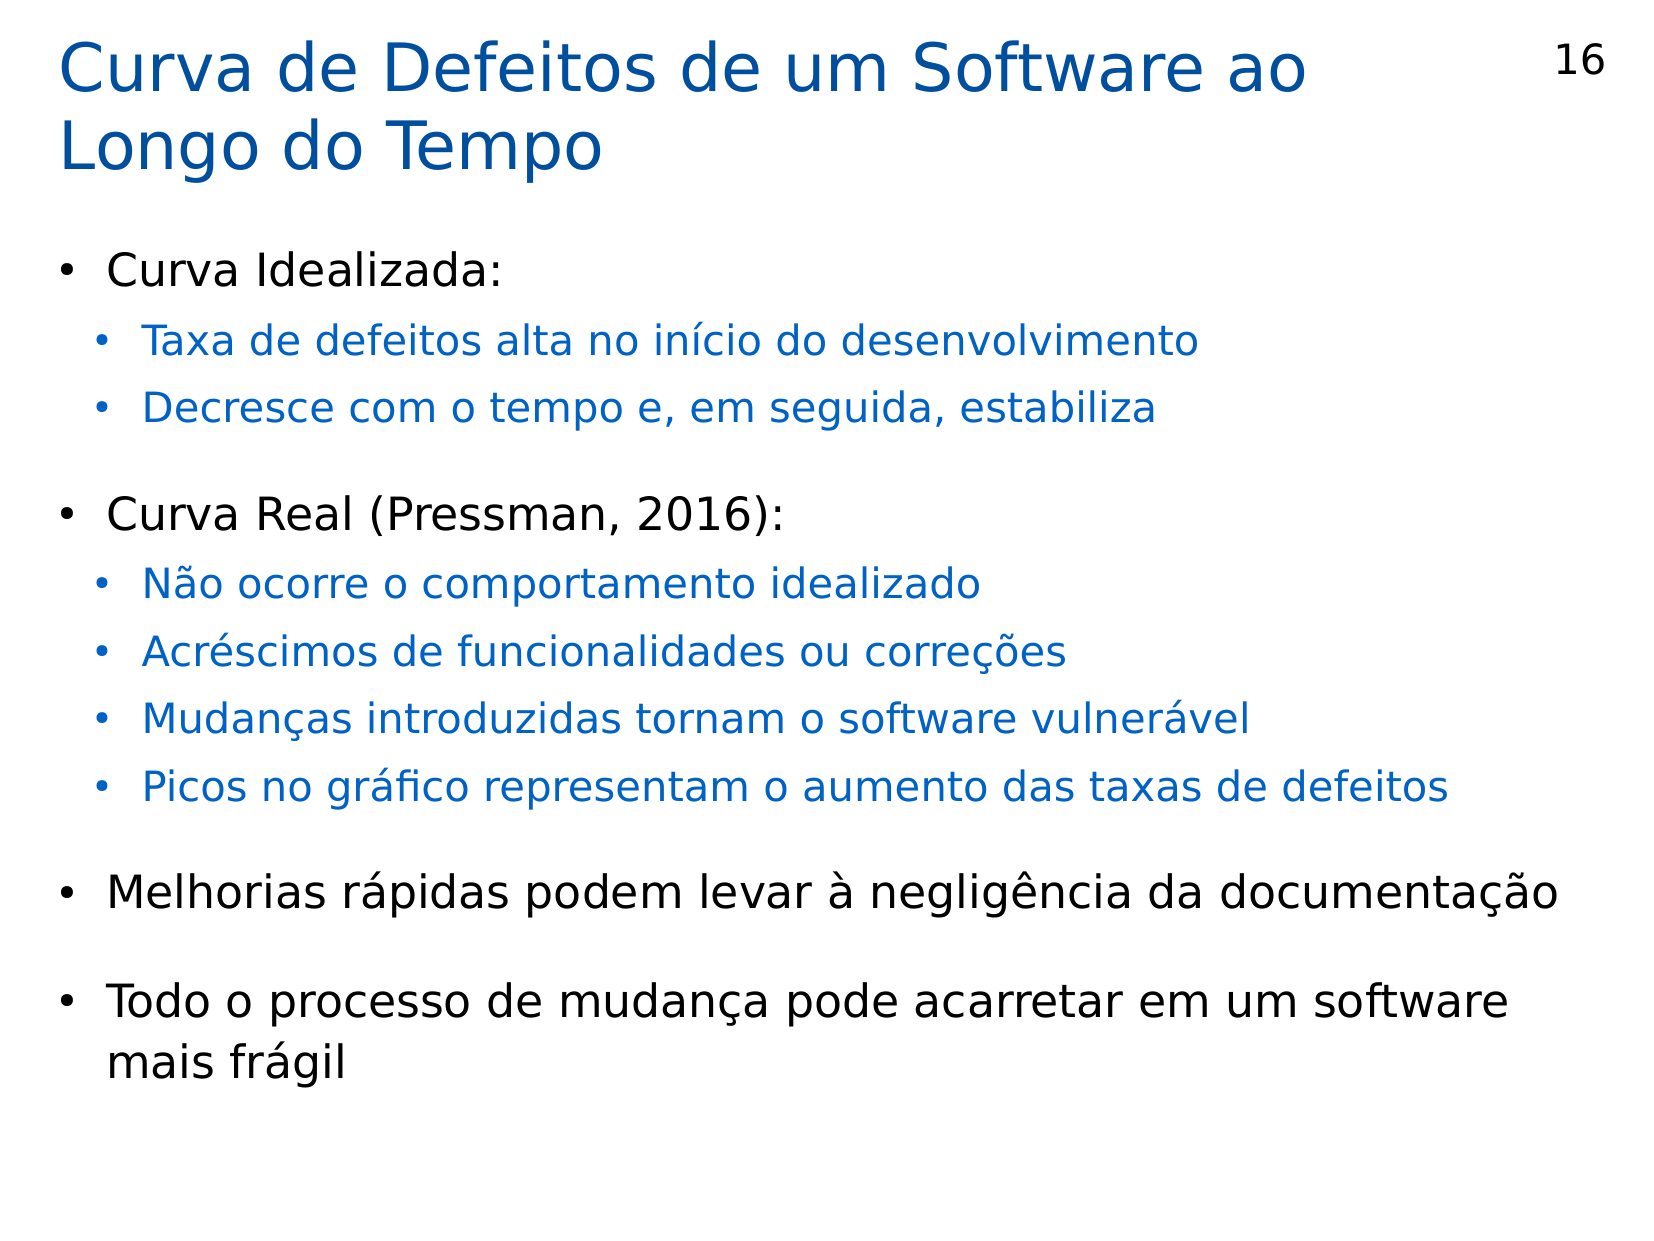

# Curva de Defeitos de um Software ao Longo do Tempo
16
Curva Idealizada:
Taxa de defeitos alta no início do desenvolvimento
Decresce com o tempo e, em seguida, estabiliza
Curva Real (Pressman, 2016):
Não ocorre o comportamento idealizado
Acréscimos de funcionalidades ou correções
Mudanças introduzidas tornam o software vulnerável
Picos no gráfico representam o aumento das taxas de defeitos
Melhorias rápidas podem levar à negligência da documentação
Todo o processo de mudança pode acarretar em um software mais frágil